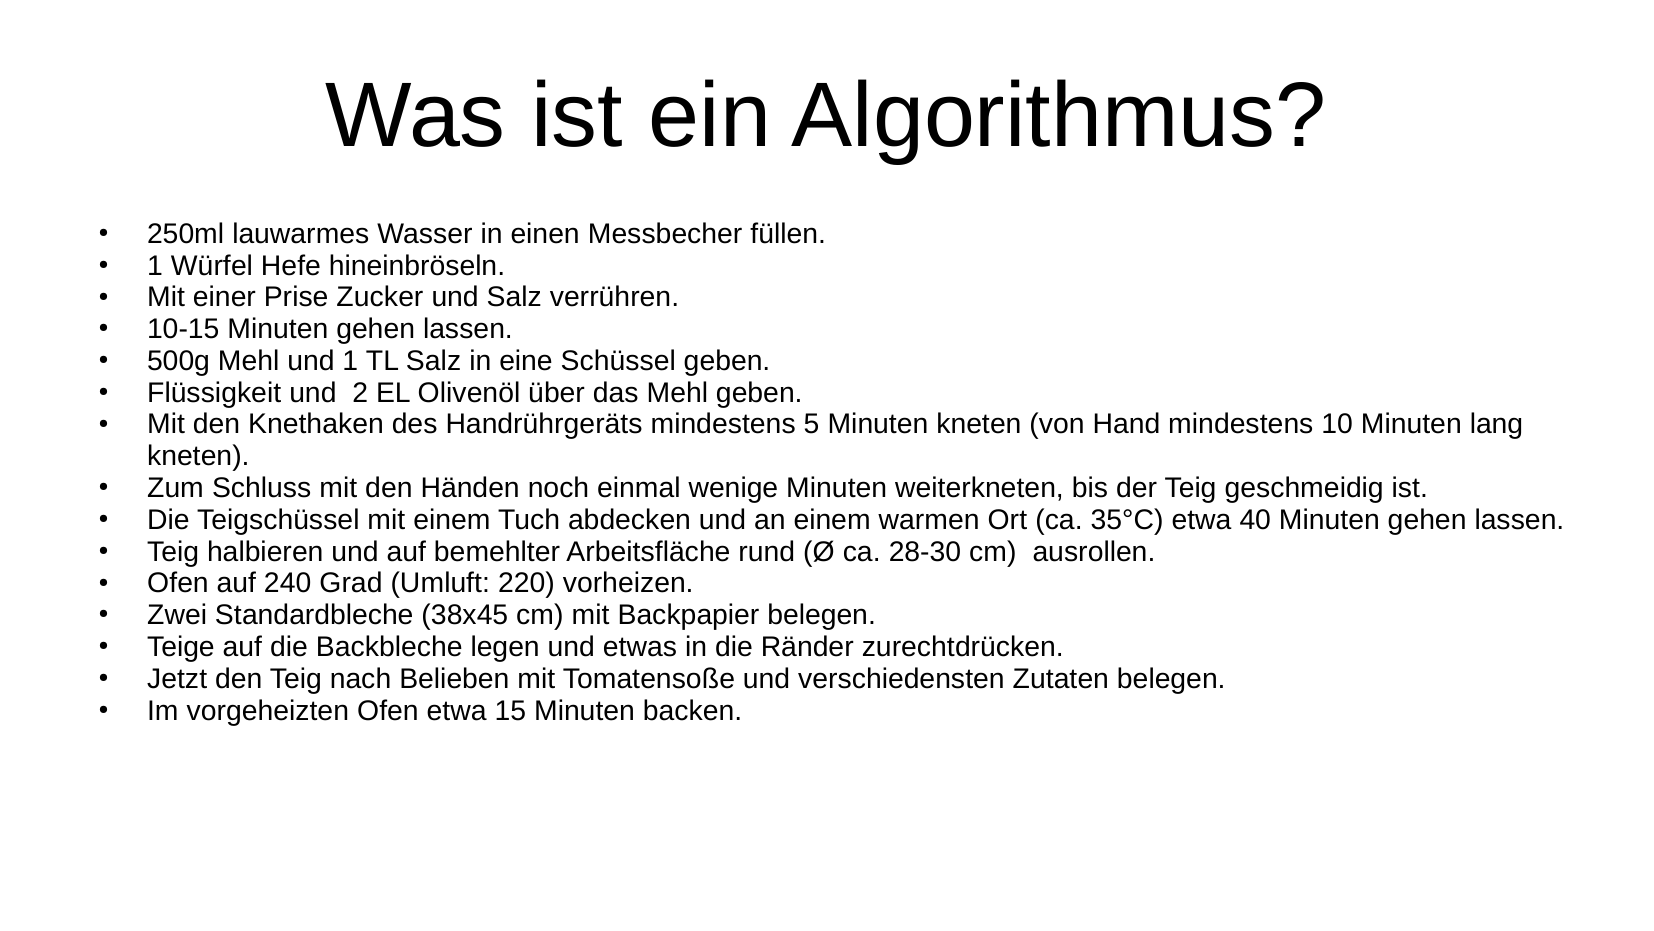

# Was ist ein Algorithmus?
250ml lauwarmes Wasser in einen Messbecher füllen.
1 Würfel Hefe hineinbröseln.
Mit einer Prise Zucker und Salz verrühren.
10-15 Minuten gehen lassen.
500g Mehl und 1 TL Salz in eine Schüssel geben.
Flüssigkeit und 2 EL Olivenöl über das Mehl geben.
Mit den Knethaken des Handrührgeräts mindestens 5 Minuten kneten (von Hand mindestens 10 Minuten lang kneten).
Zum Schluss mit den Händen noch einmal wenige Minuten weiterkneten, bis der Teig geschmeidig ist.
Die Teigschüssel mit einem Tuch abdecken und an einem warmen Ort (ca. 35°C) etwa 40 Minuten gehen lassen.
Teig halbieren und auf bemehlter Arbeitsfläche rund (Ø ca. 28-30 cm)  ausrollen.
Ofen auf 240 Grad (Umluft: 220) vorheizen.
Zwei Standardbleche (38x45 cm) mit Backpapier belegen.
Teige auf die Backbleche legen und etwas in die Ränder zurechtdrücken.
Jetzt den Teig nach Belieben mit Tomatensoße und verschiedensten Zutaten belegen.
Im vorgeheizten Ofen etwa 15 Minuten backen.